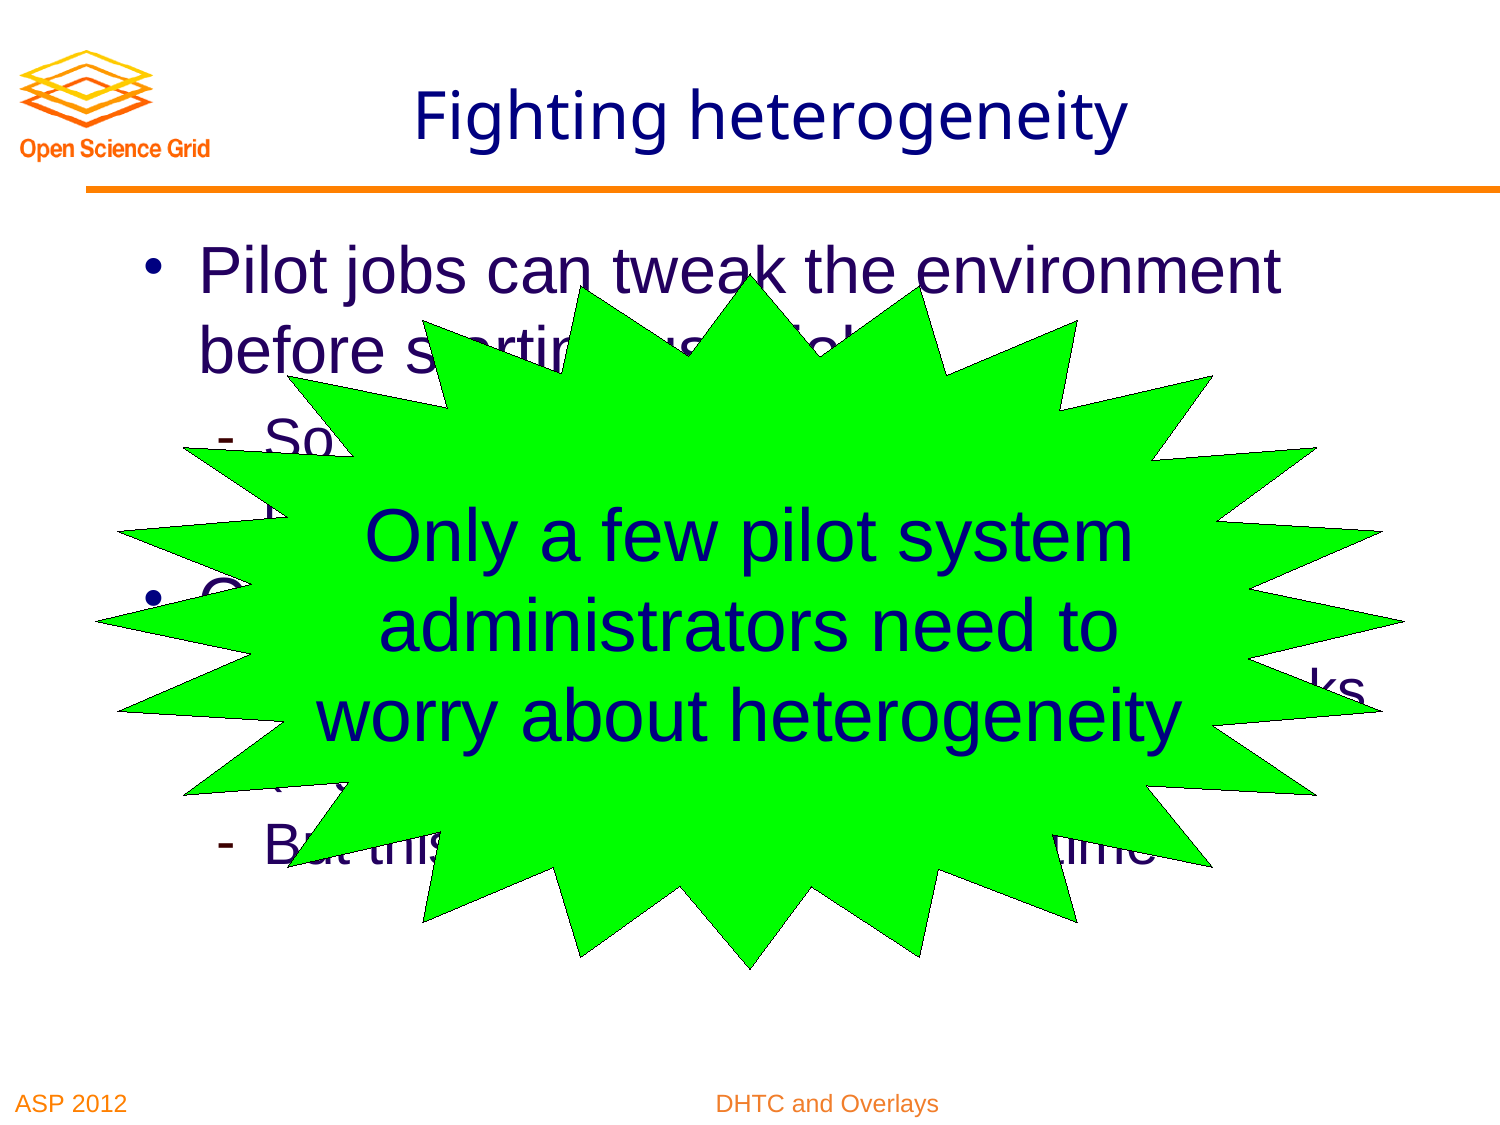

# Fighting heterogeneity
Pilot jobs can tweak the environment before starting user jobs
So users see a much more homogeneous system
Cannot do miracles, of course
Usually limited to unprivileged-user tweaks
(e.g. cannot replace the kernel)
But this is enough most of the time
Only a few pilot system
administrators need to
worry about heterogeneity